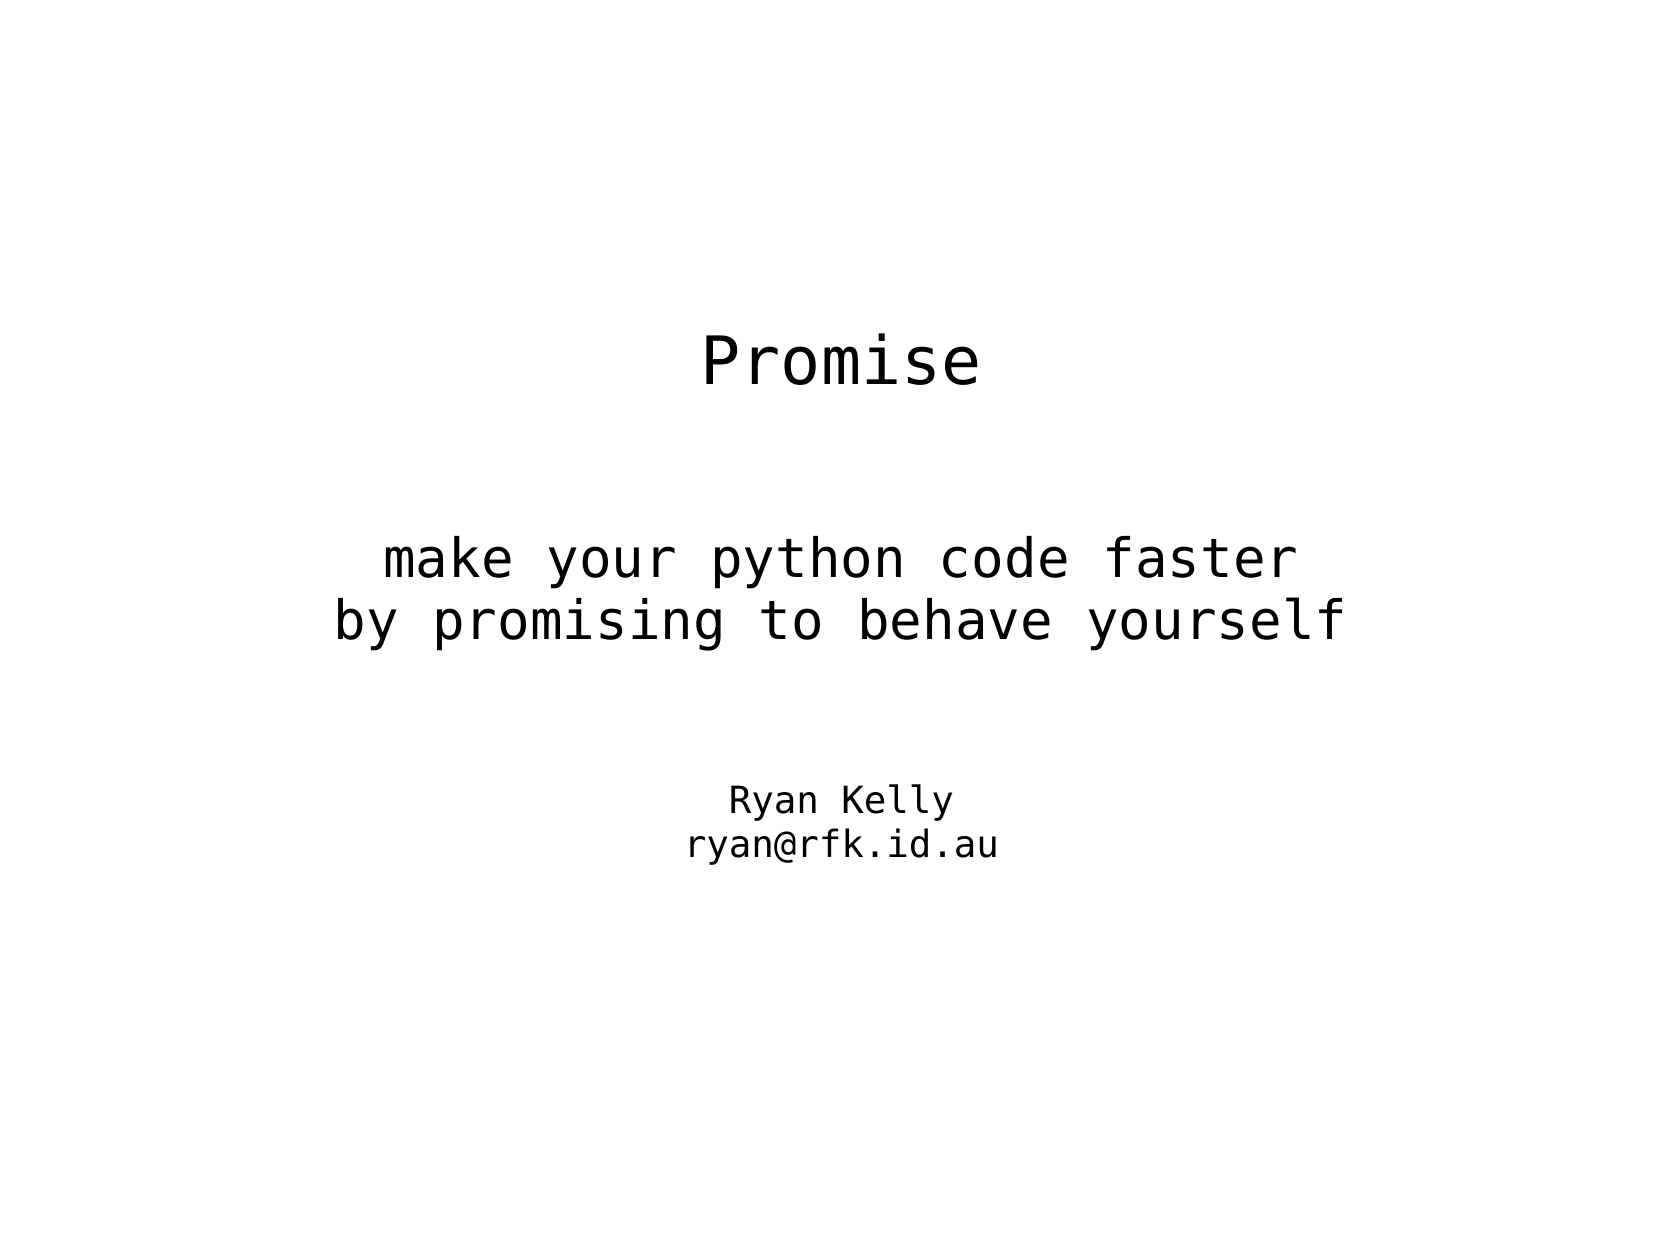

Promise
make your python code faster
by promising to behave yourself
Ryan Kelly
ryan@rfk.id.au